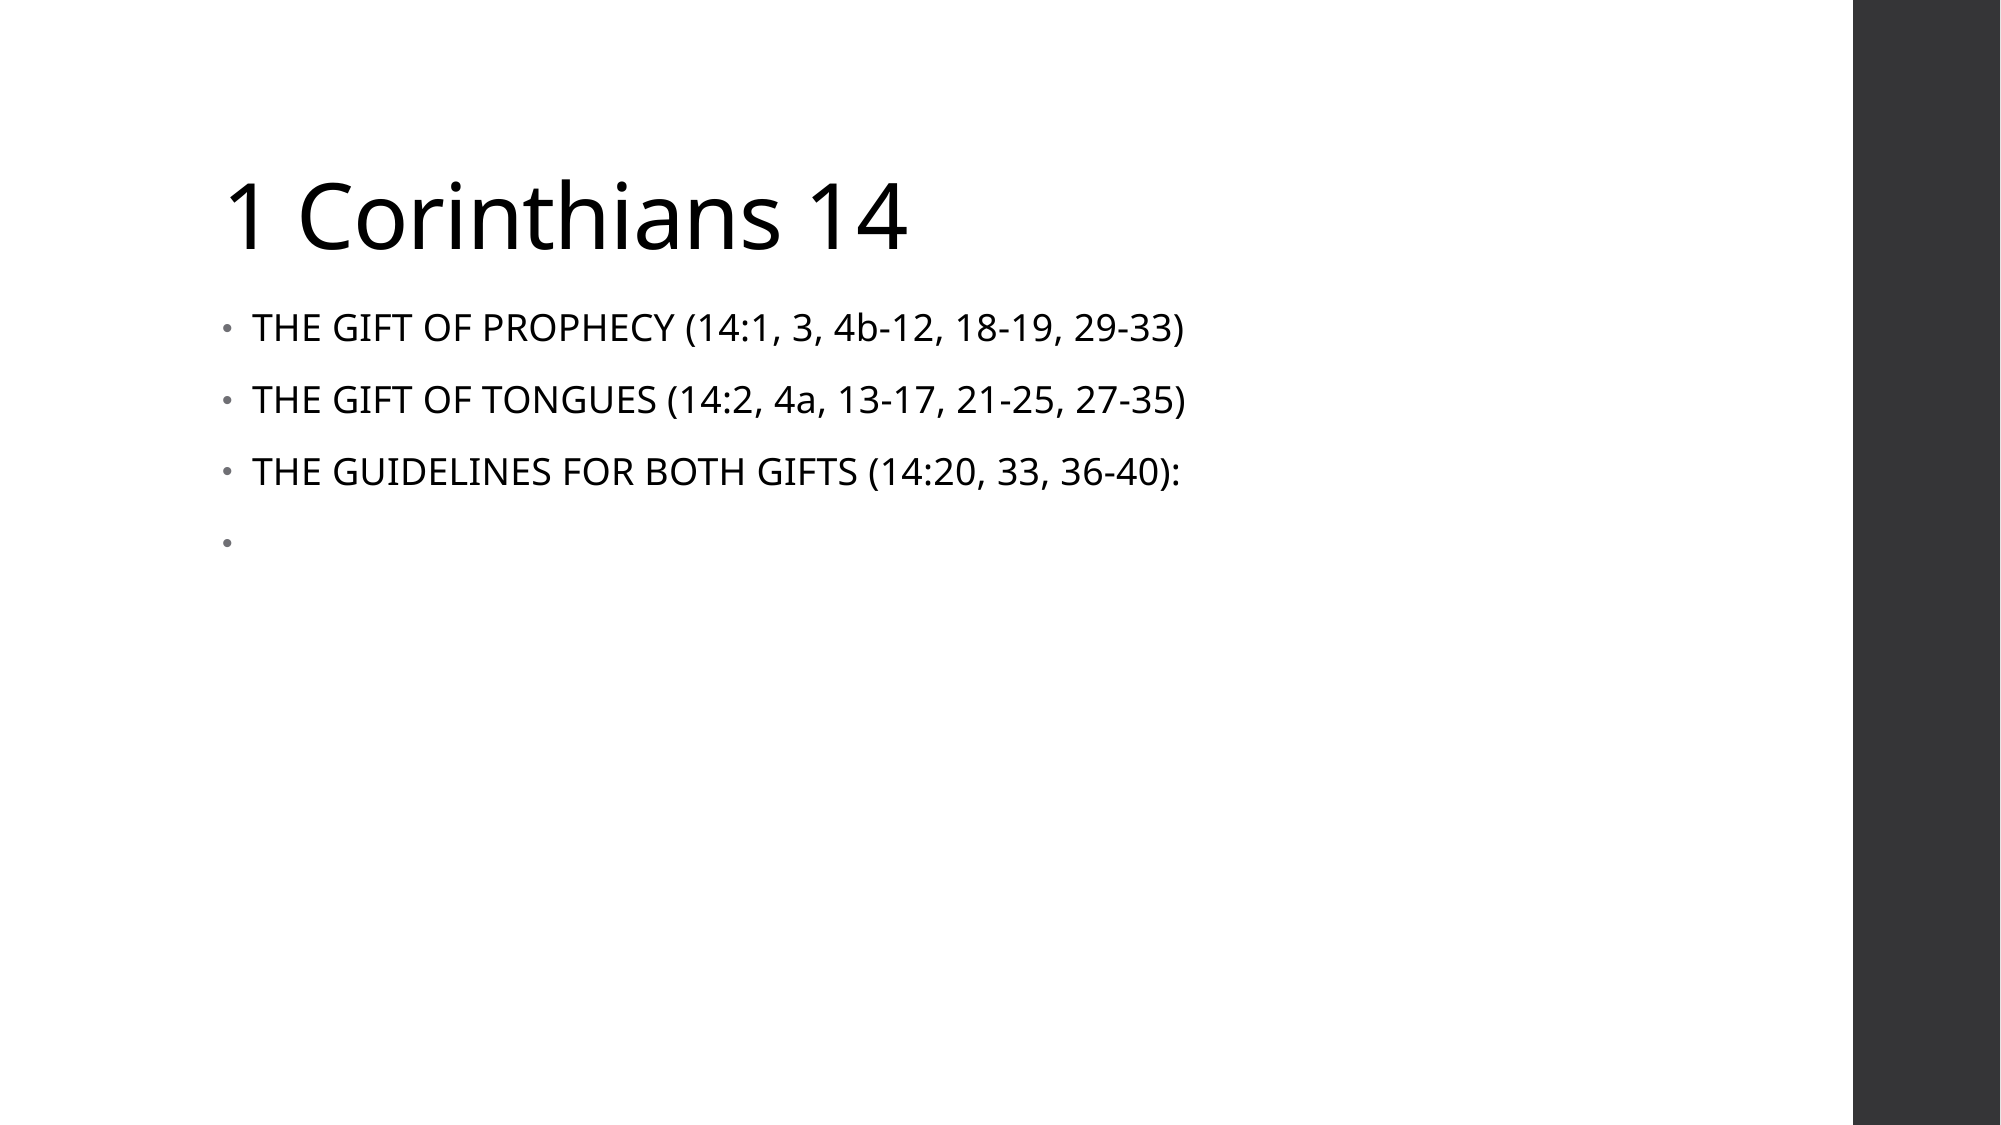

# 1 Corinthians 14
THE GIFT OF PROPHECY (14:1, 3, 4b-12, 18-19, 29-33)
THE GIFT OF TONGUES (14:2, 4a, 13-17, 21-25, 27-35)
THE GUIDELINES FOR BOTH GIFTS (14:20, 33, 36-40):